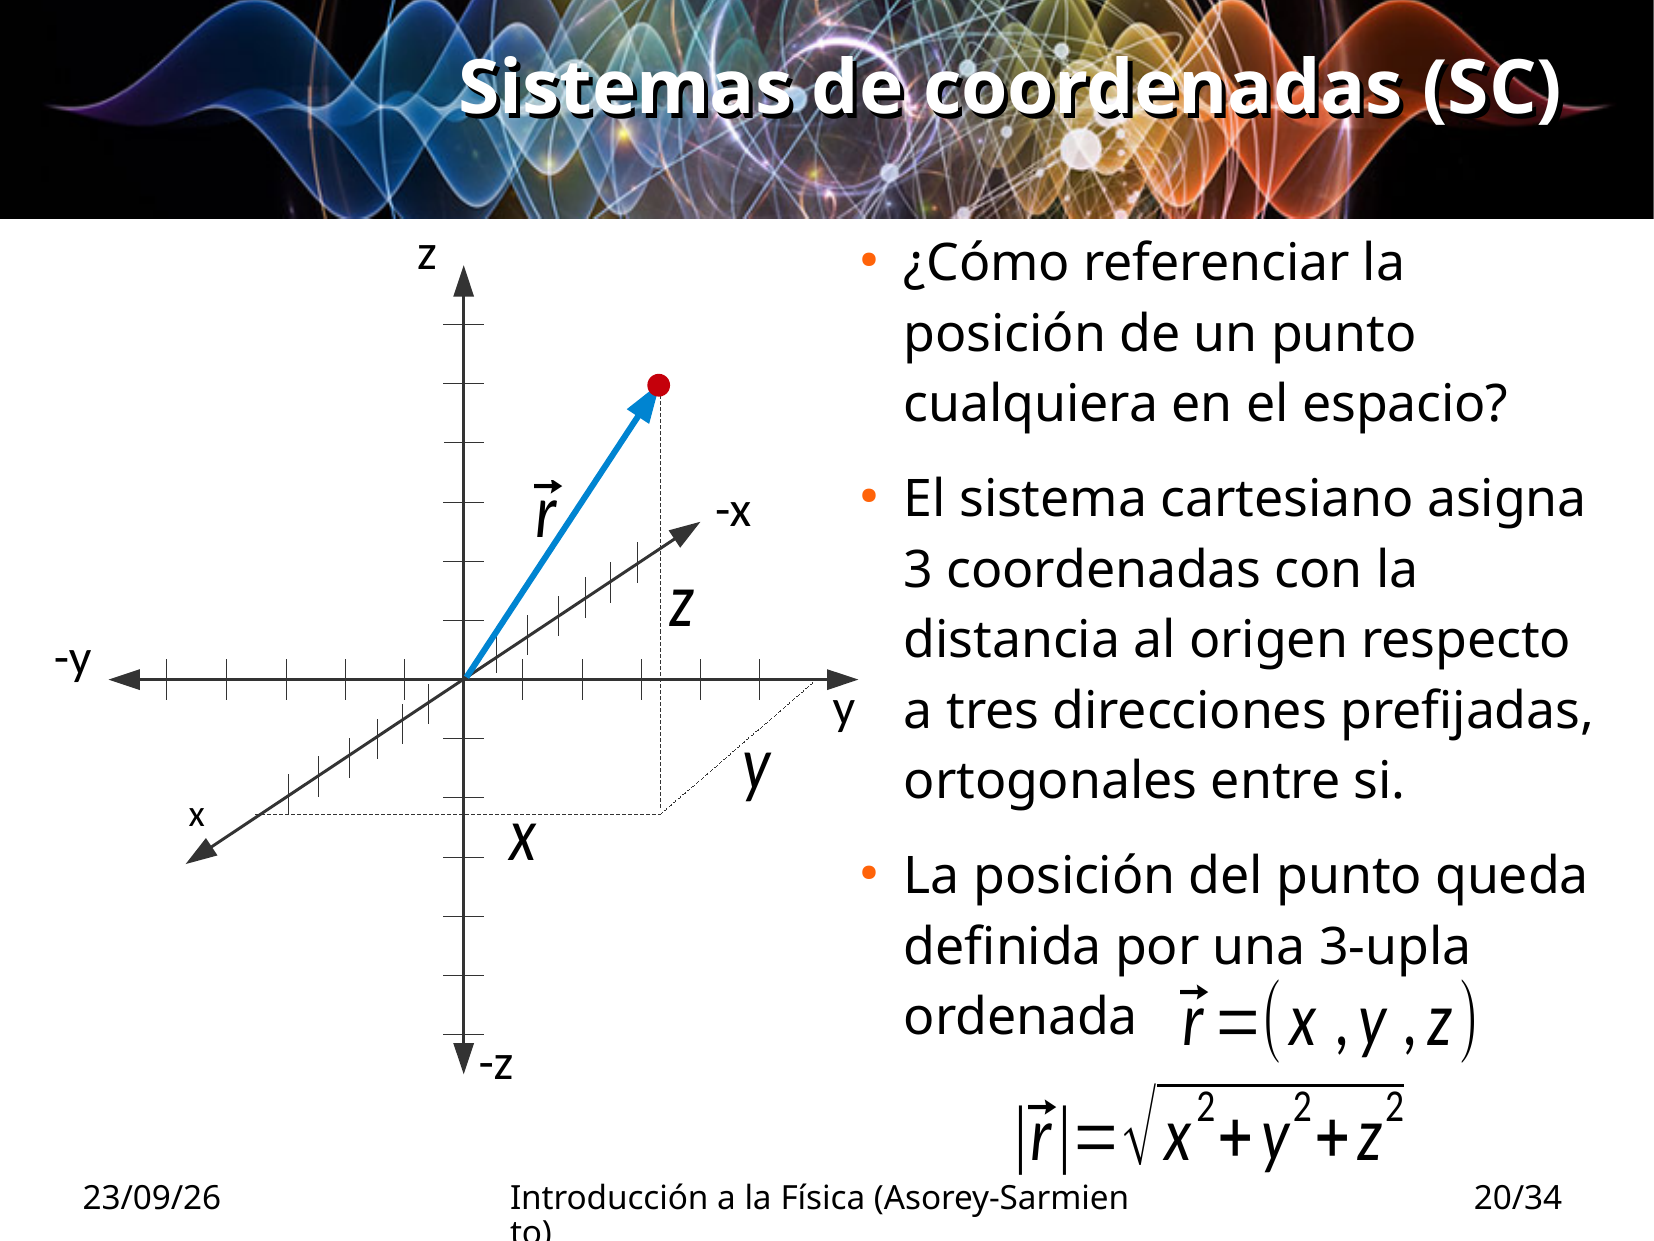

# Sistemas de coordenadas (SC)
z
-x
-y
y
x
-z
¿Cómo referenciar la posición de un punto cualquiera en el espacio?
El sistema cartesiano asigna 3 coordenadas con la distancia al origen respecto a tres direcciones prefijadas, ortogonales entre si.
La posición del punto queda definida por una 3-upla ordenada
Introducción a la Física (Asorey-Sarmiento)
20